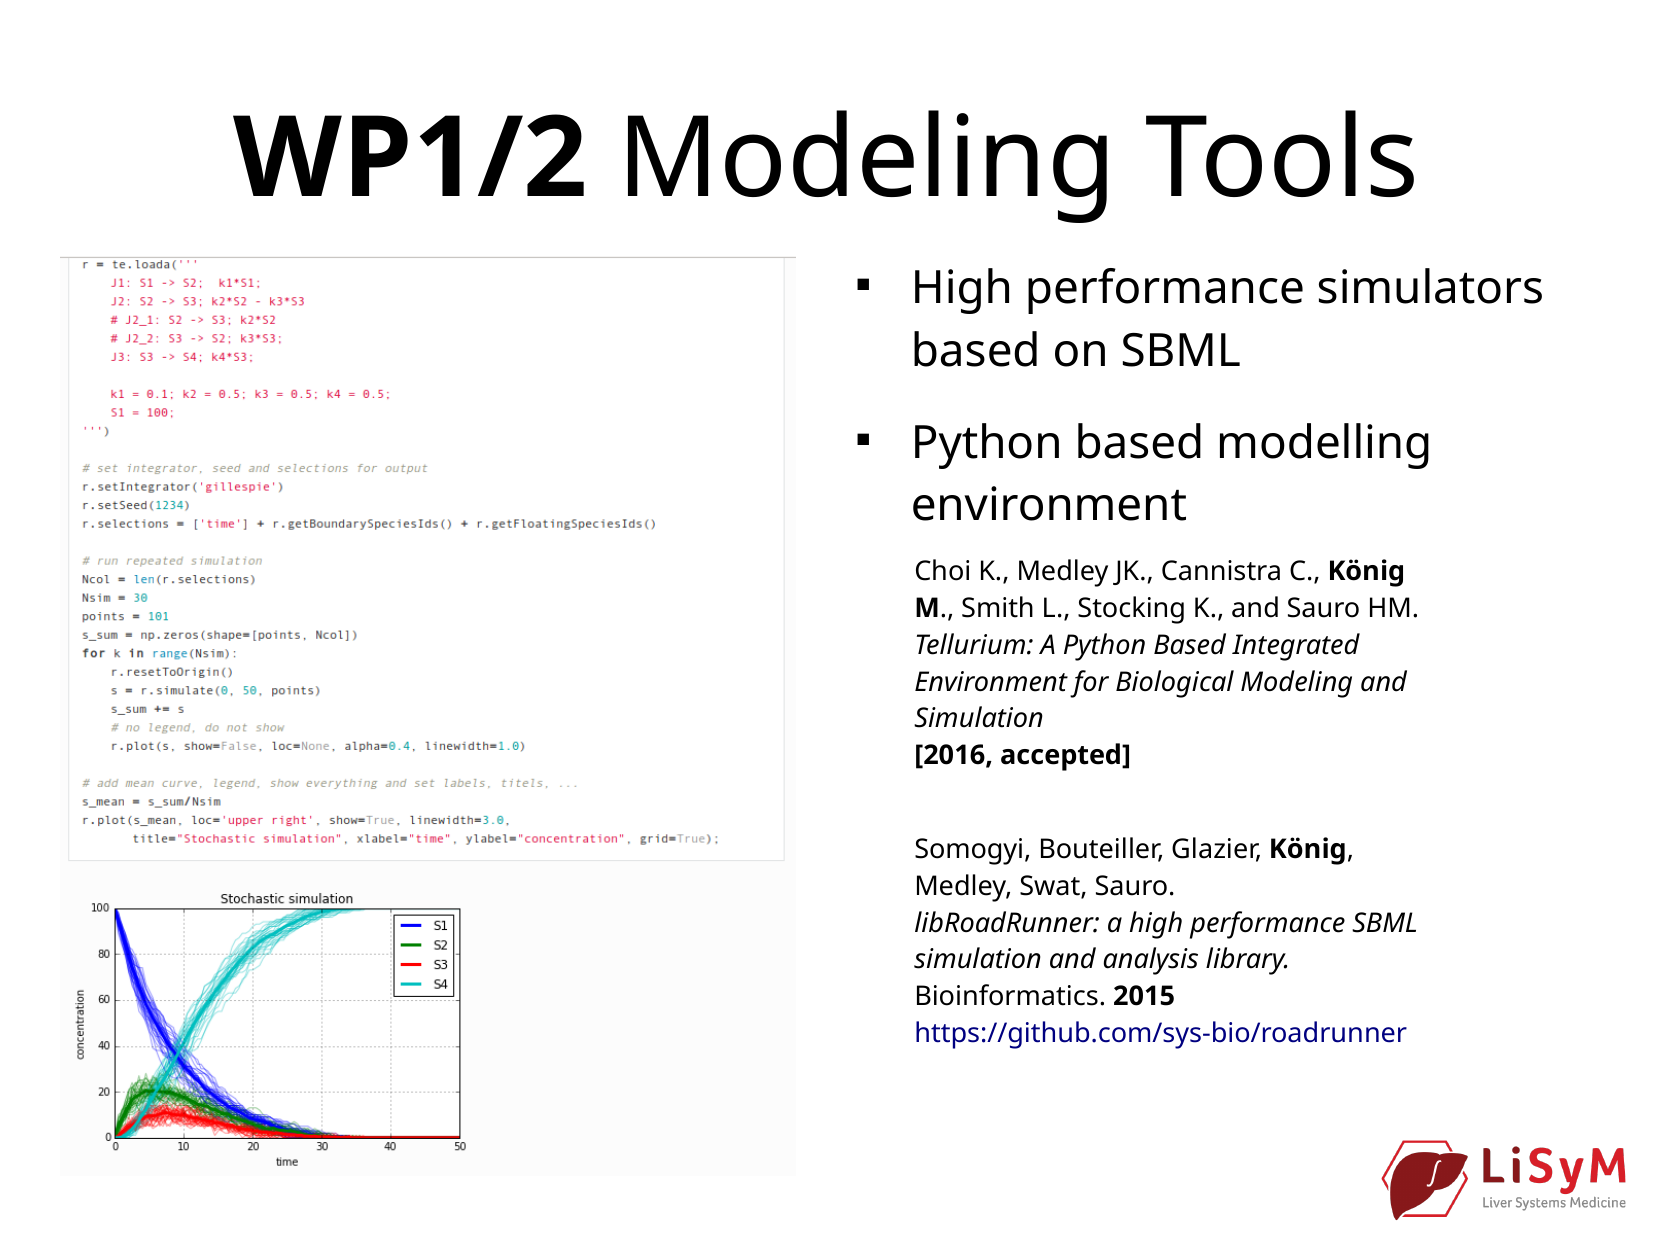

# WP1/2 Modeling Tools
High performance simulators based on SBML
Python based modelling environment
Choi K., Medley JK., Cannistra C., König M., Smith L., Stocking K., and Sauro HM.
Tellurium: A Python Based Integrated Environment for Biological Modeling and Simulation
[2016, accepted]
Somogyi, Bouteiller, Glazier, König, Medley, Swat, Sauro.
libRoadRunner: a high performance SBML simulation and analysis library.
Bioinformatics. 2015
https://github.com/sys-bio/roadrunner